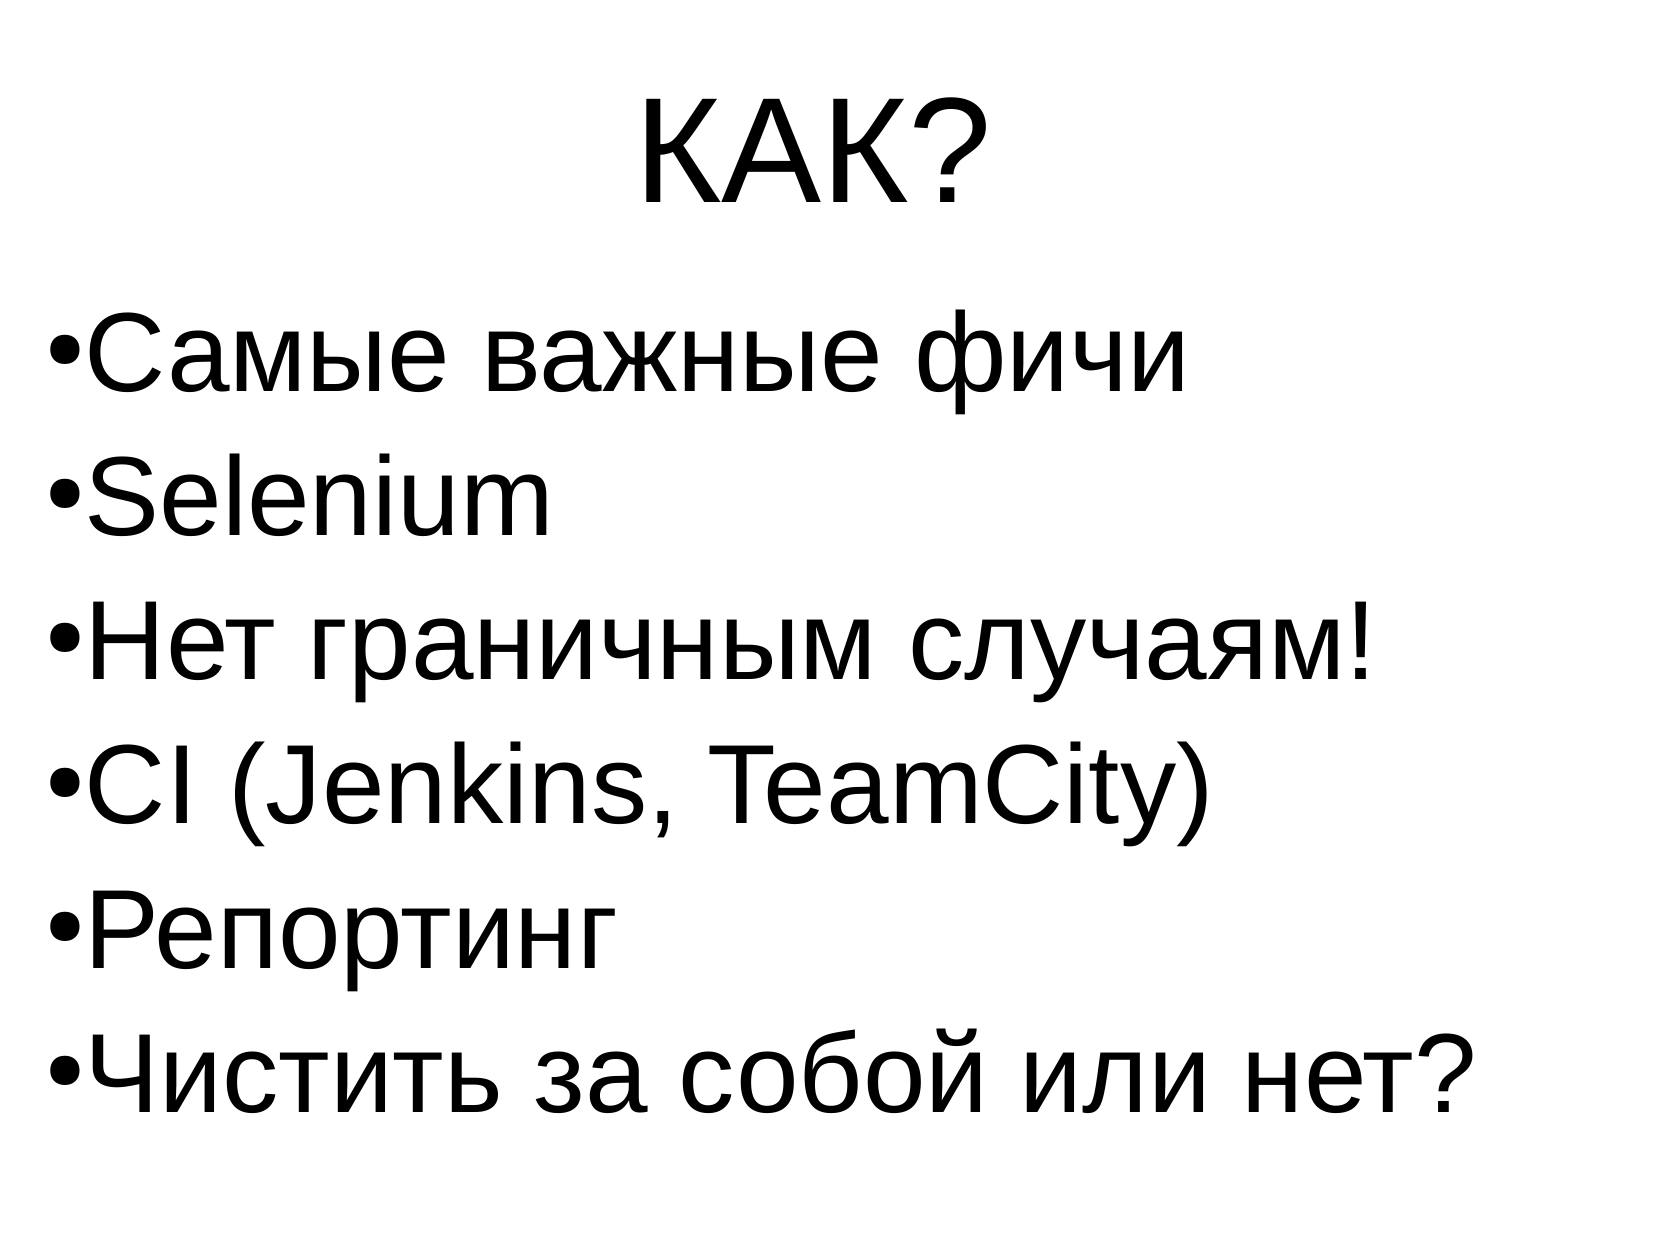

# КАК?
Самые важные фичи
Selenium
Нет граничным случаям!
CI (Jenkins, TeamCity)
Репортинг
Чистить за собой или нет?